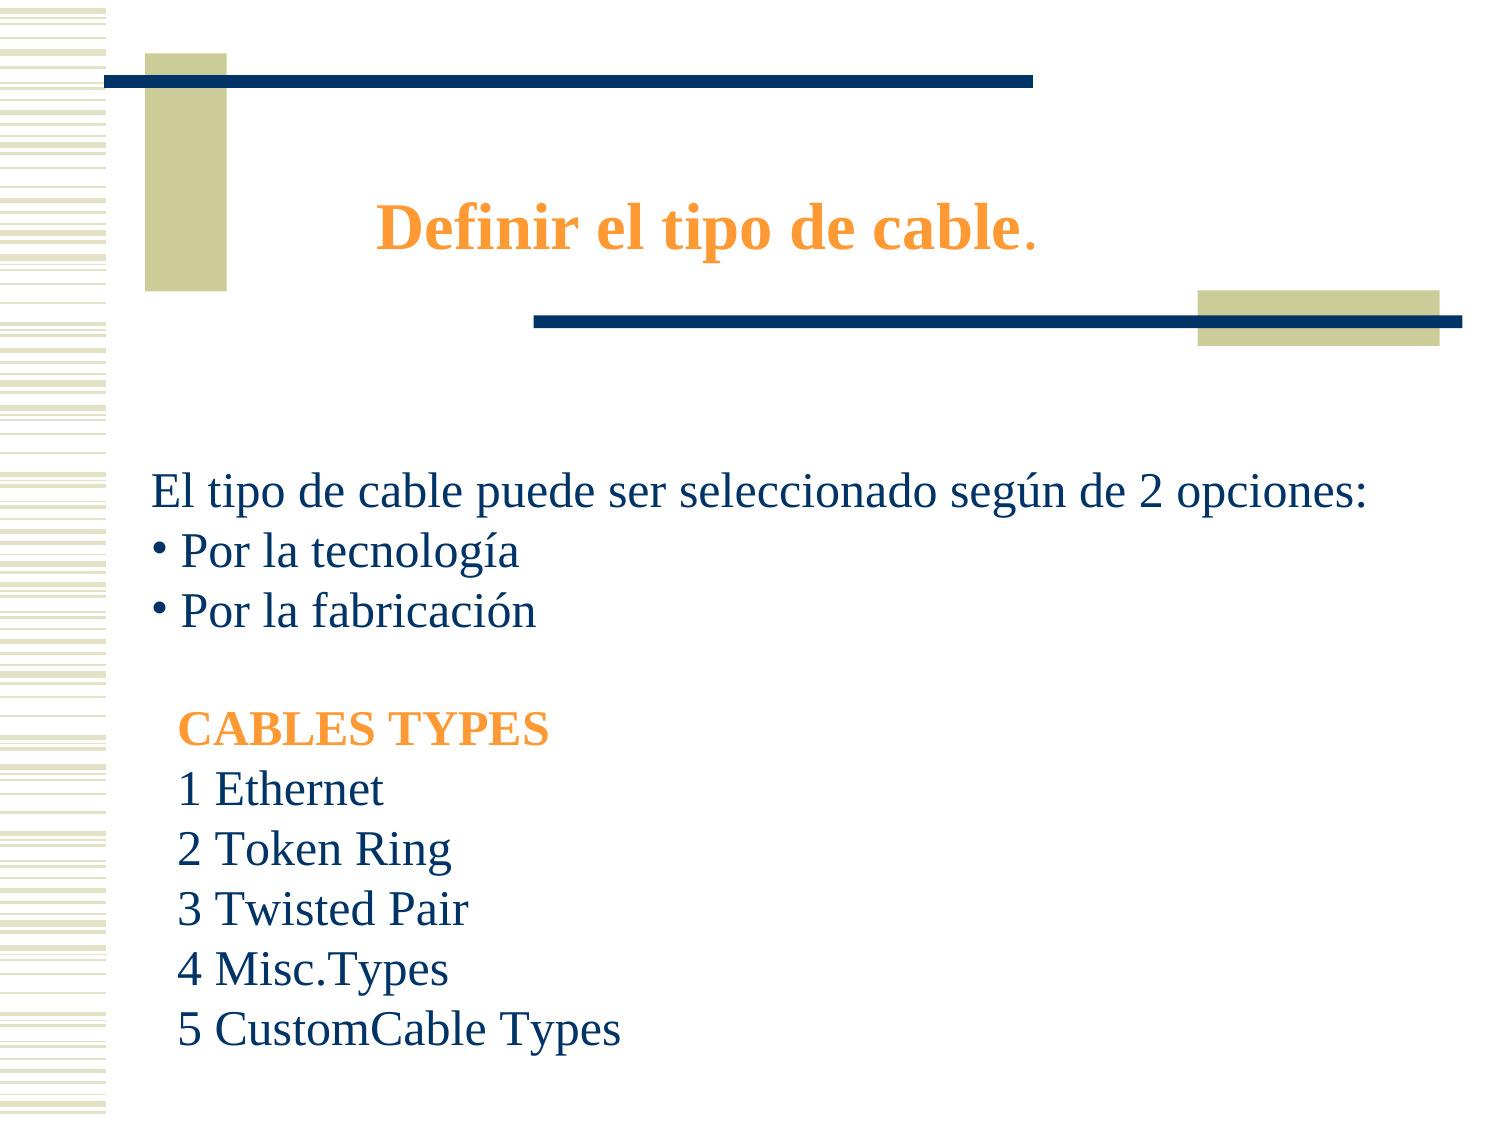

Definir el tipo de cable.
El tipo de cable puede ser seleccionado según de 2 opciones:
 Por la tecnología
 Por la fabricación
CABLES TYPES
1 Ethernet
2 Token Ring
3 Twisted Pair
4 Misc.Types
5 CustomCable Types